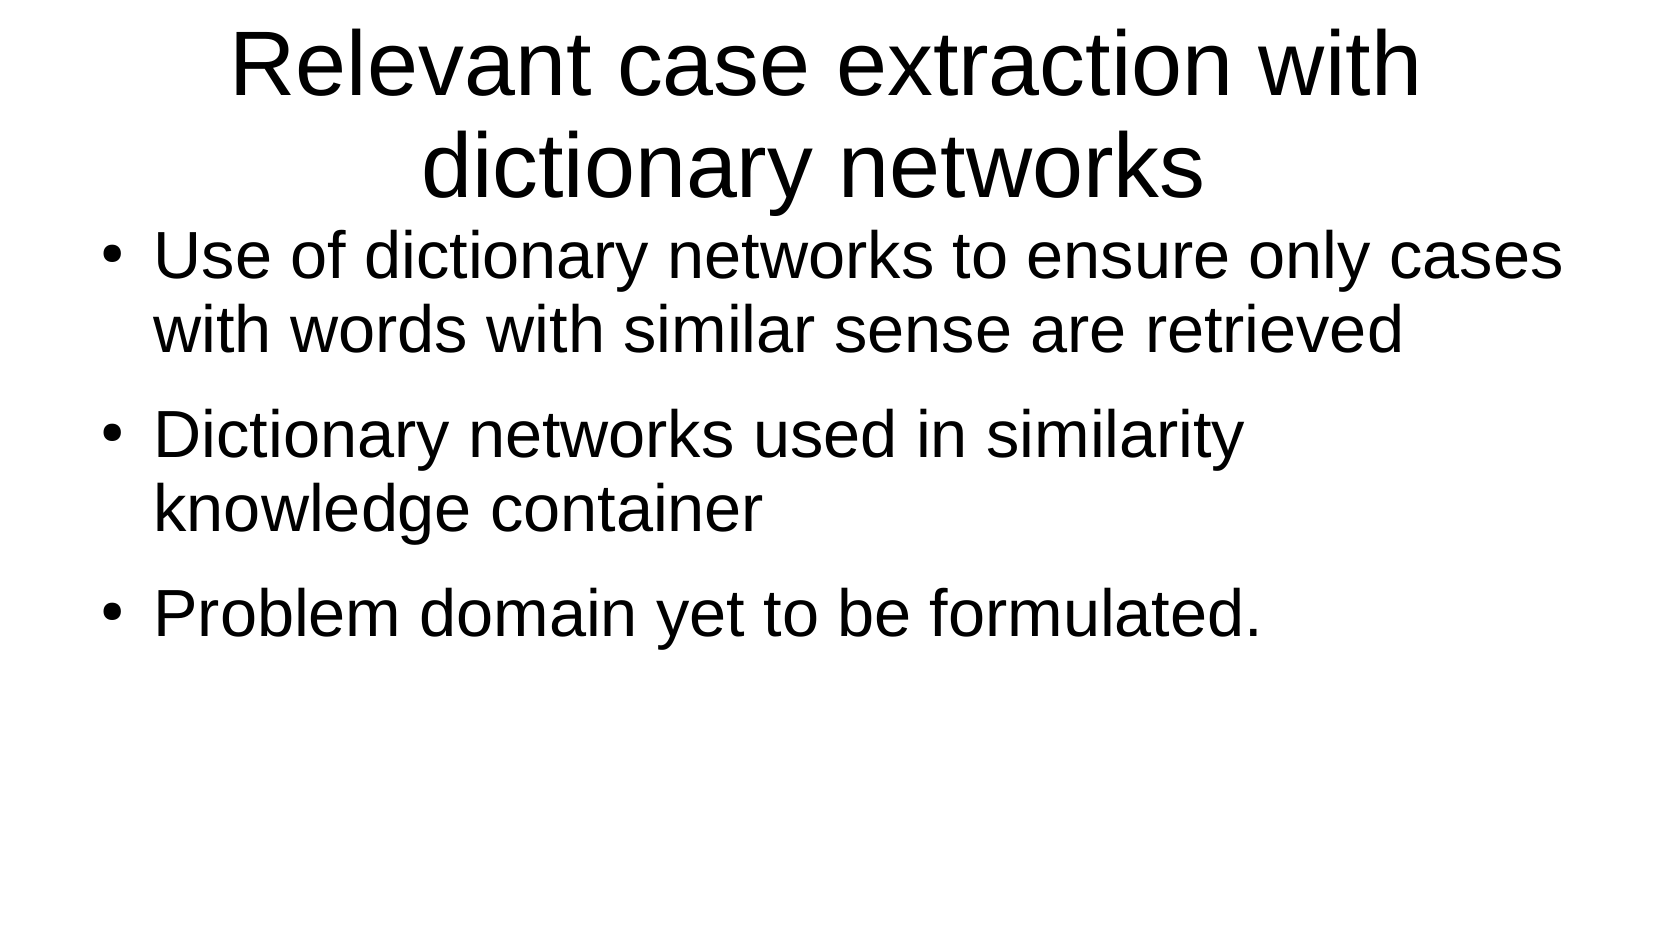

# Relevant case extraction with dictionary networks
Use of dictionary networks to ensure only cases with words with similar sense are retrieved
Dictionary networks used in similarity knowledge container
Problem domain yet to be formulated.